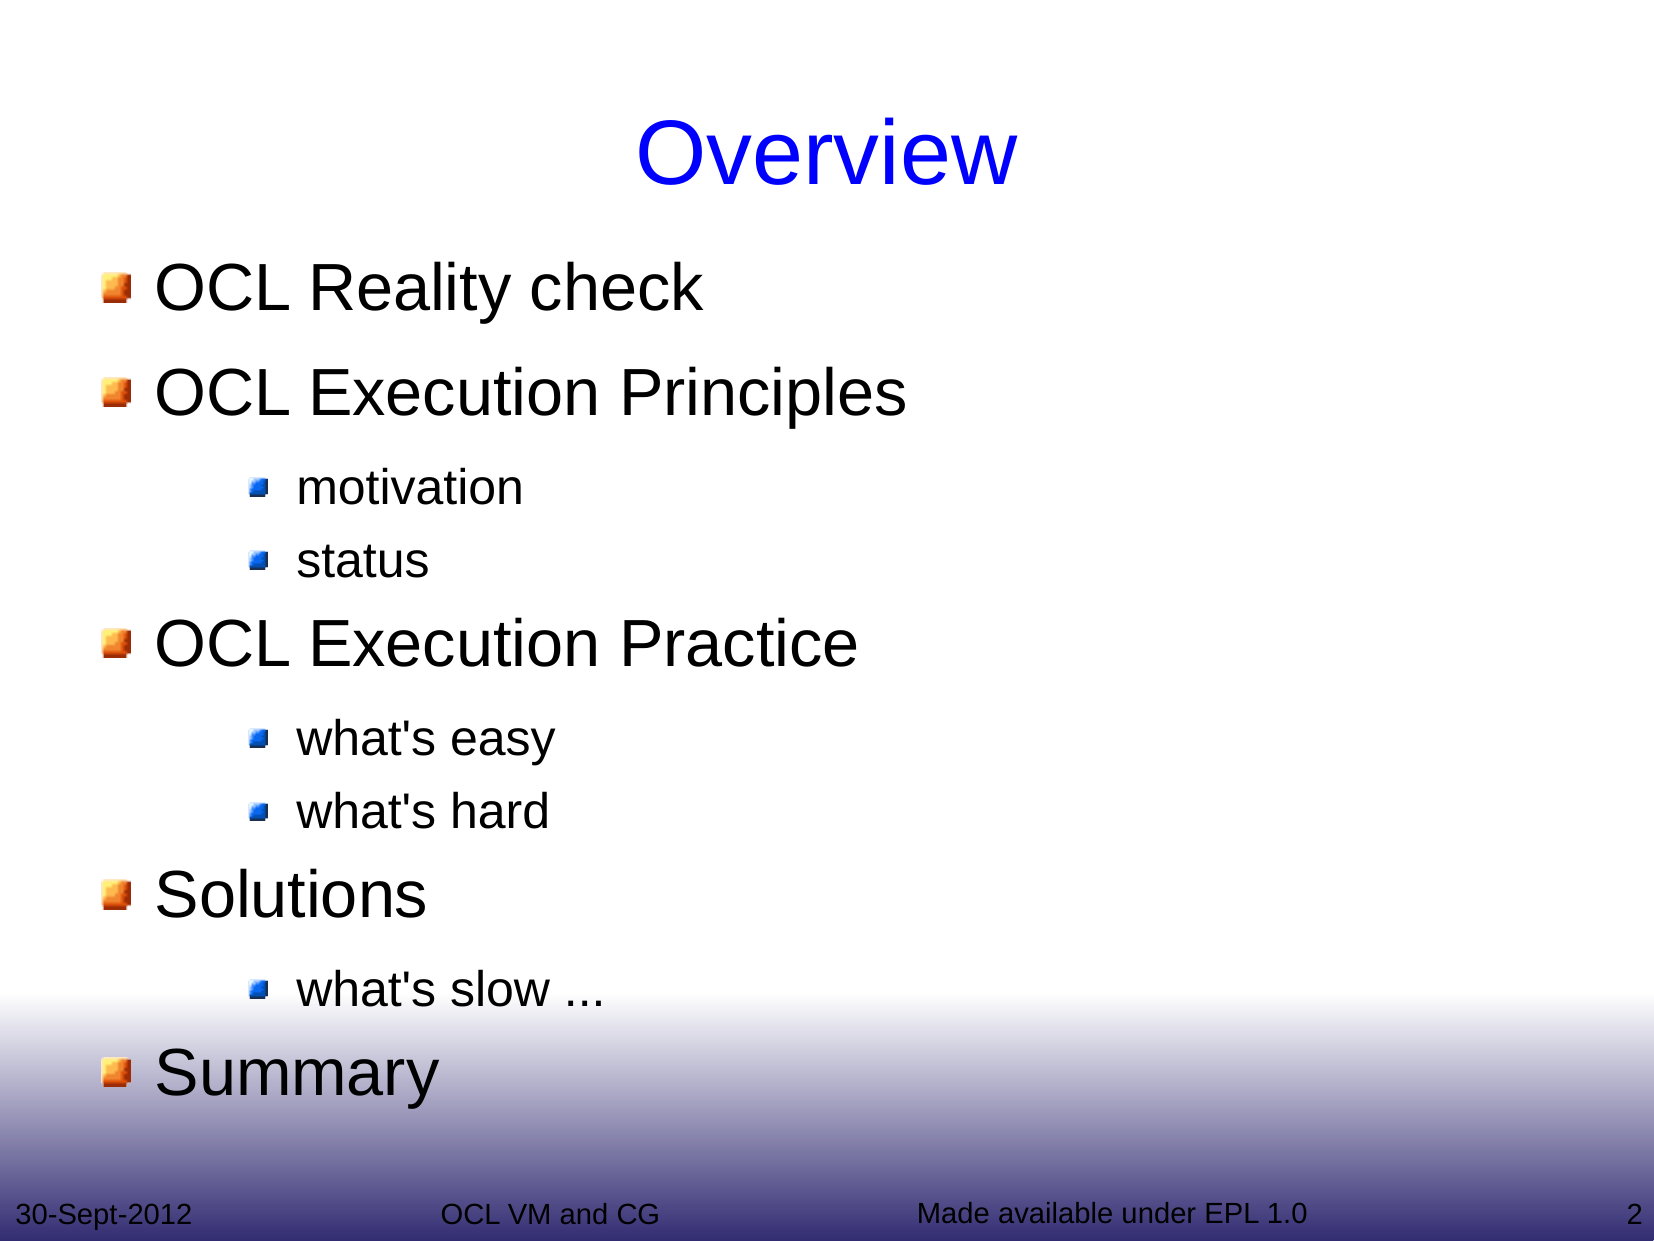

# Overview
OCL Reality check
OCL Execution Principles
motivation
status
OCL Execution Practice
what's easy
what's hard
Solutions
what's slow ...
Summary
30-Sept-2012
OCL VM and CG
2